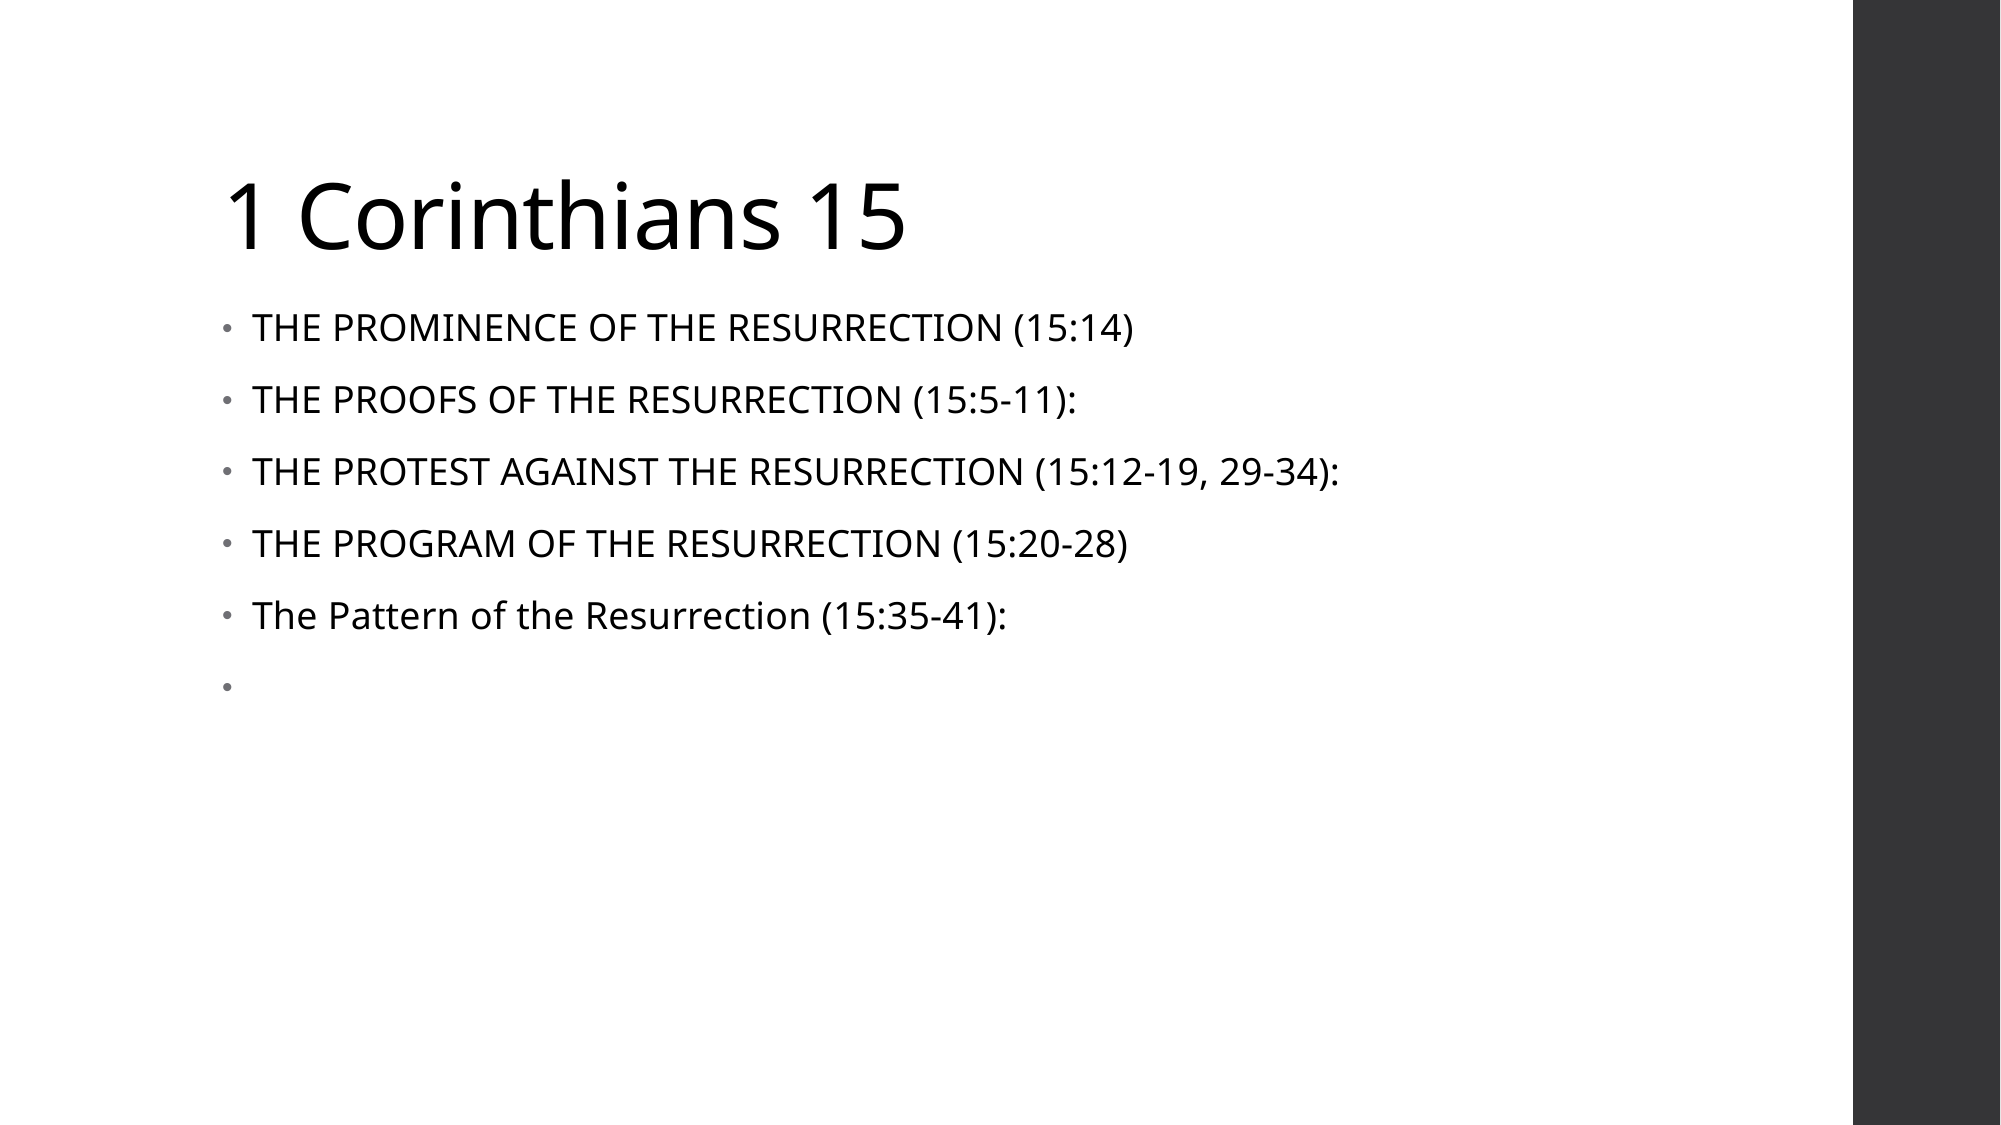

# 1 Corinthians 15
THE PROMINENCE OF THE RESURRECTION (15:14)
THE PROOFS OF THE RESURRECTION (15:5-11):
THE PROTEST AGAINST THE RESURRECTION (15:12-19, 29-34):
THE PROGRAM OF THE RESURRECTION (15:20-28)
The Pattern of the Resurrection (15:35-41):